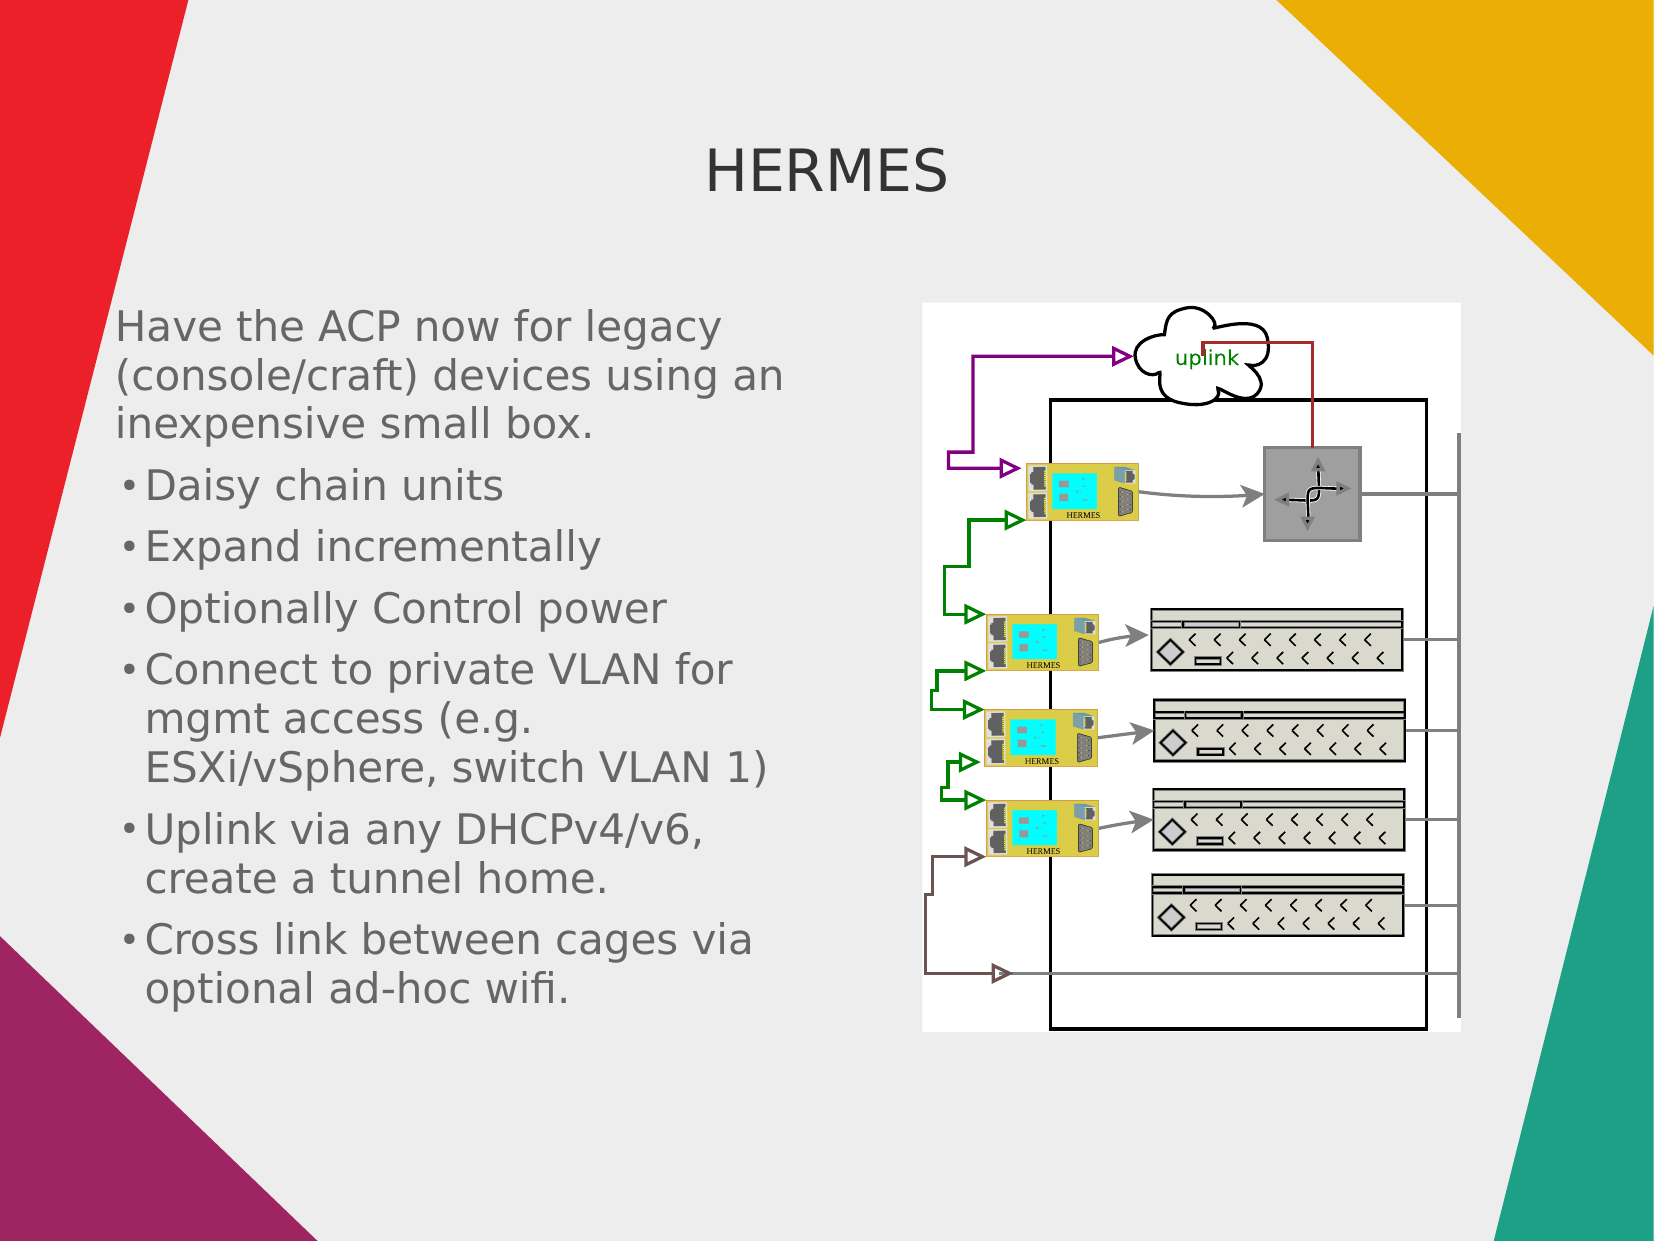

# HERMES
Have the ACP now for legacy (console/craft) devices using an inexpensive small box.
Daisy chain units
Expand incrementally
Optionally Control power
Connect to private VLAN for mgmt access (e.g. ESXi/vSphere, switch VLAN 1)
Uplink via any DHCPv4/v6, create a tunnel home.
Cross link between cages via optional ad-hoc wifi.